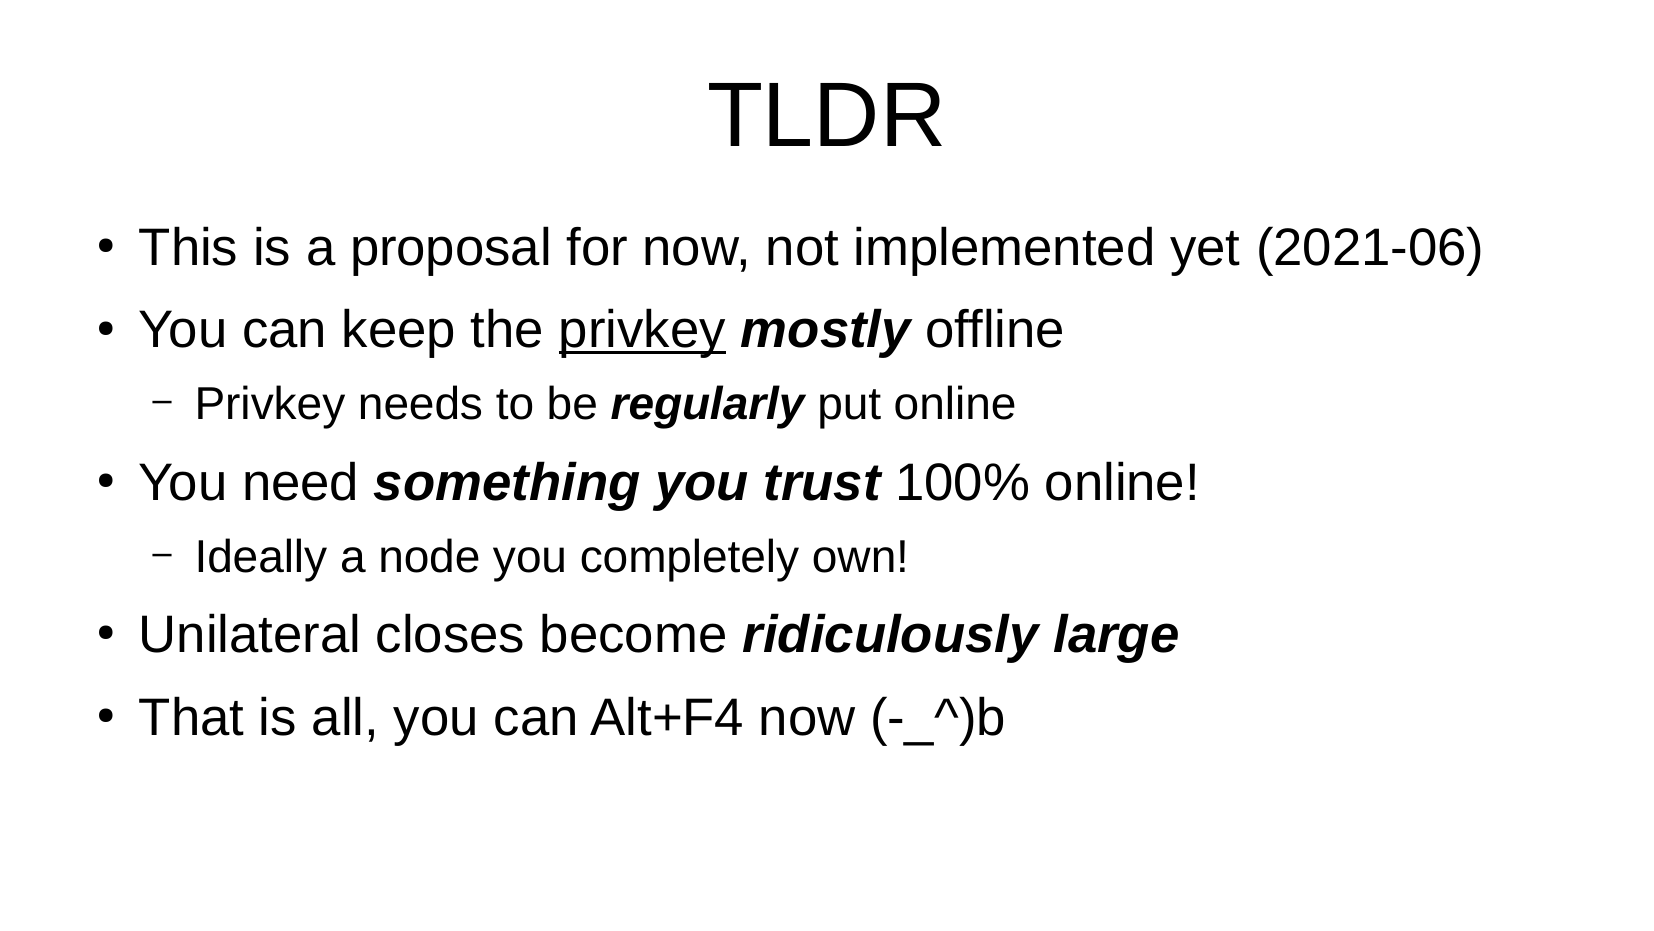

# TLDR
This is a proposal for now, not implemented yet (2021-06)
You can keep the privkey mostly offline
Privkey needs to be regularly put online
You need something you trust 100% online!
Ideally a node you completely own!
Unilateral closes become ridiculously large
That is all, you can Alt+F4 now (-_^)b